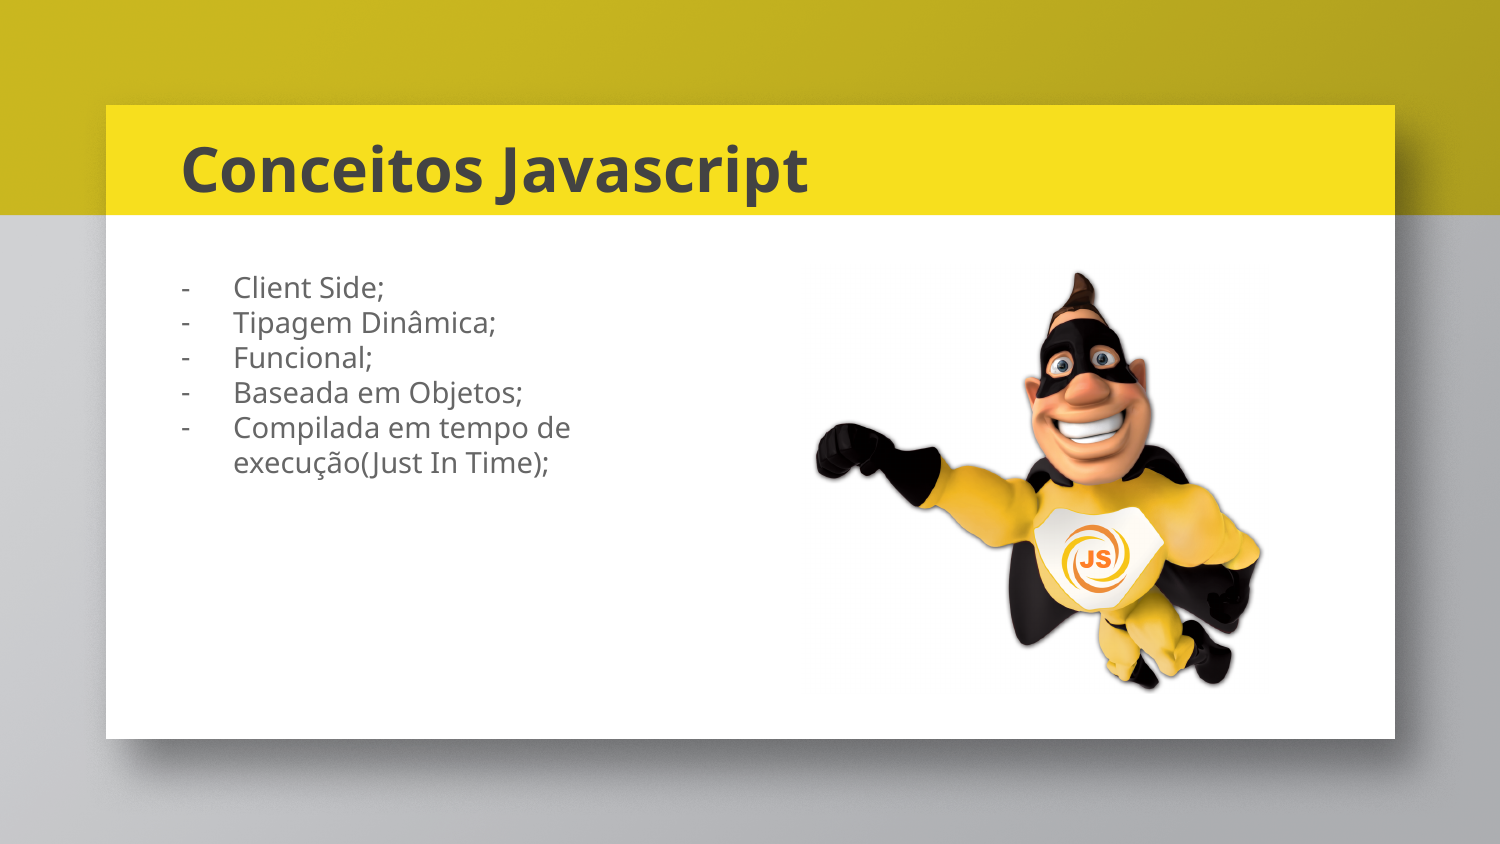

# Conceitos Javascript
Client Side;
Tipagem Dinâmica;
Funcional;
Baseada em Objetos;
Compilada em tempo de execução(Just In Time);